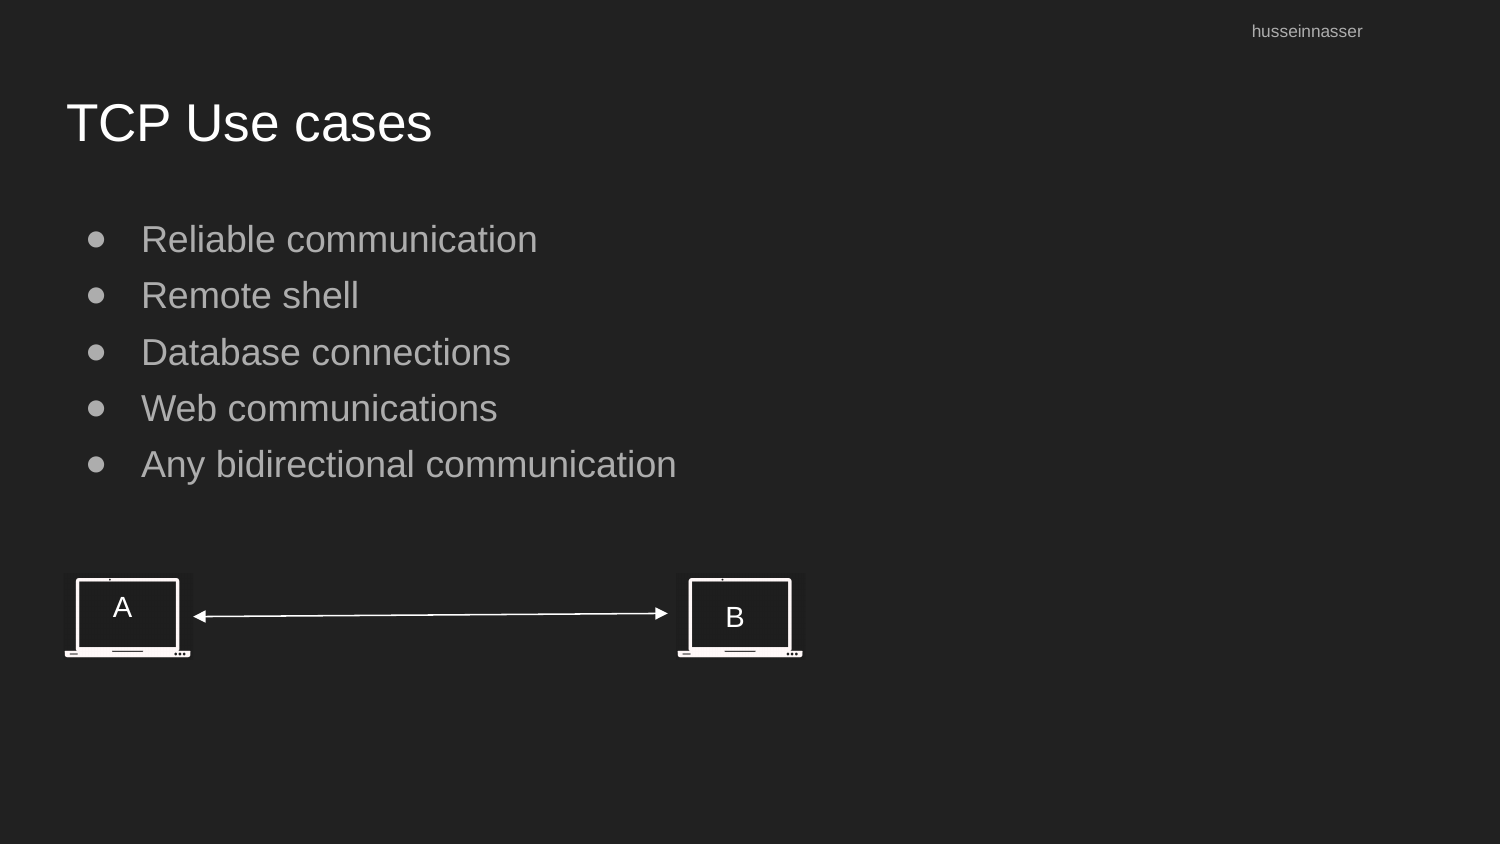

husseinnasser
# TCP Use cases
Reliable communication
Remote shell
Database connections
Web communications
Any bidirectional communication
A
B